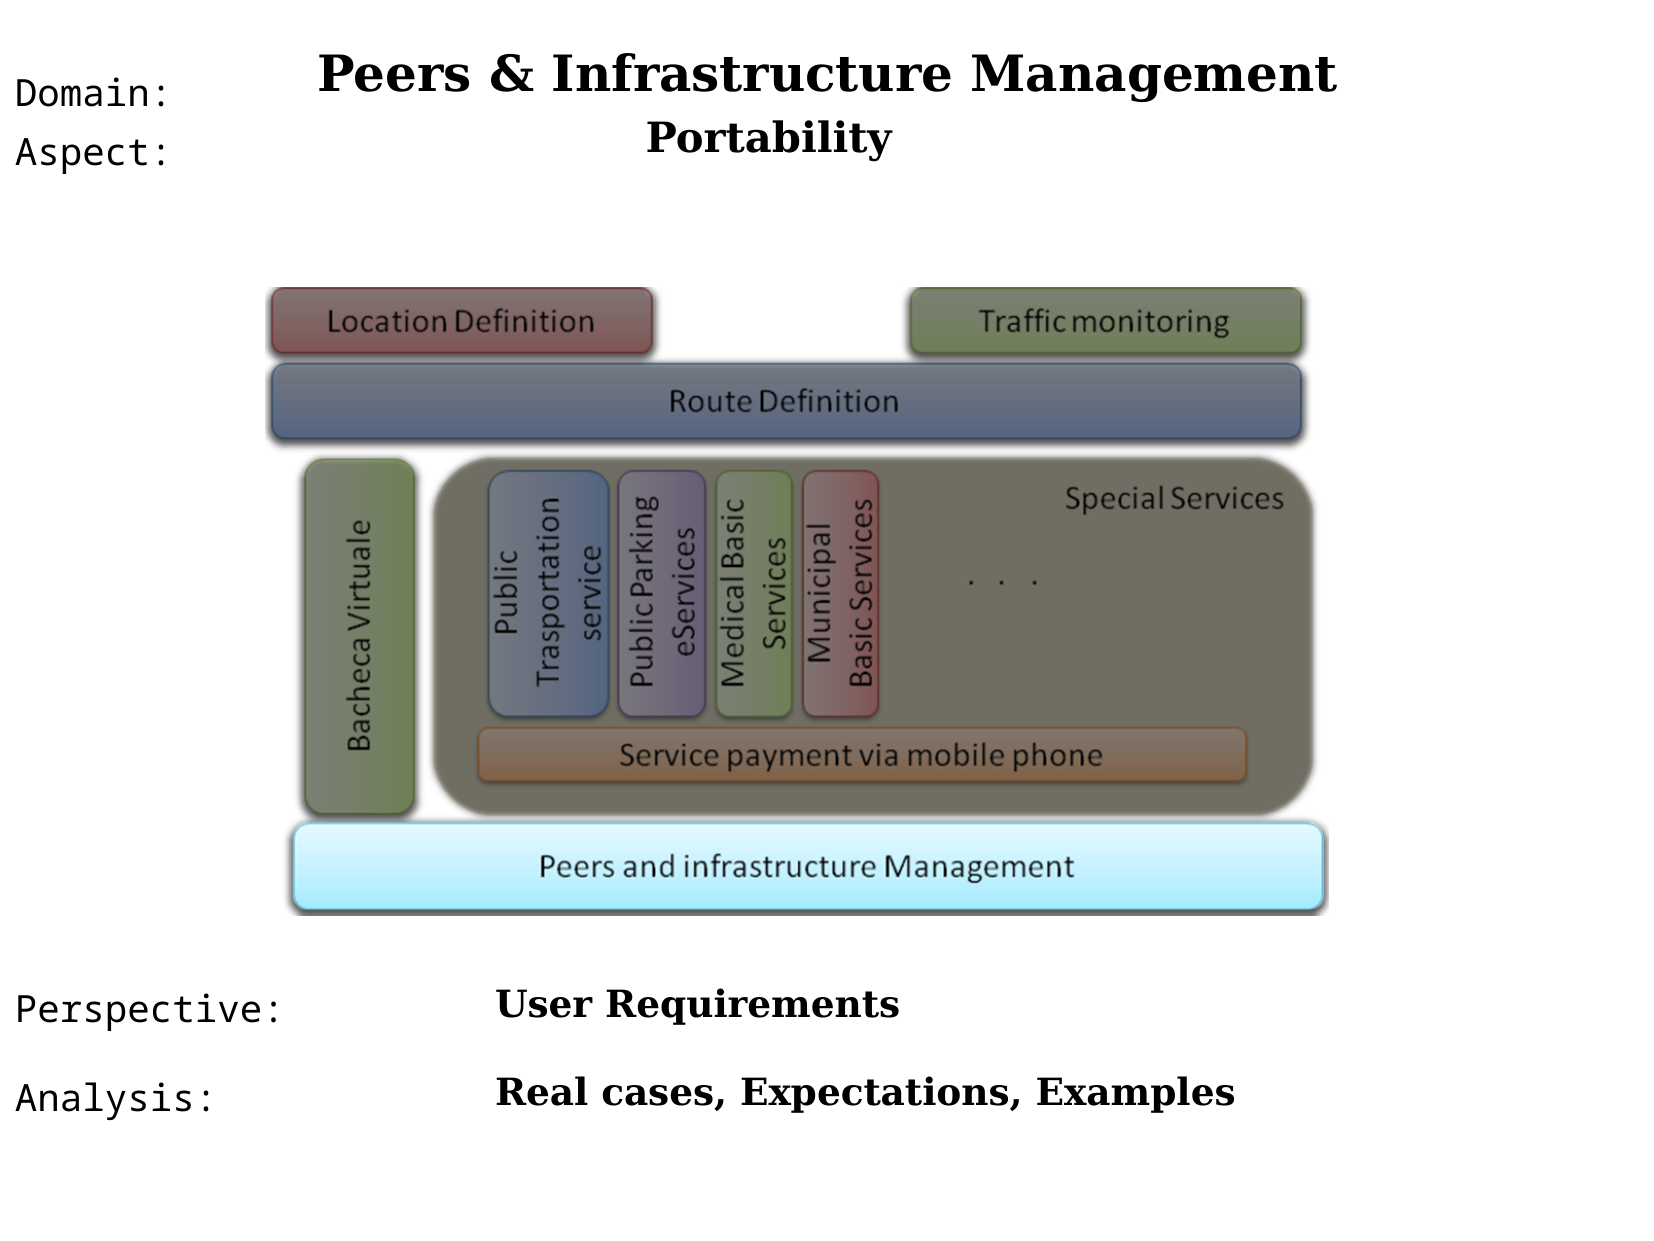

Peers & Infrastructure Management
Domain:
Portability
Aspect:
User Requirements
Perspective:
Real cases, Expectations, Examples
Analysis: